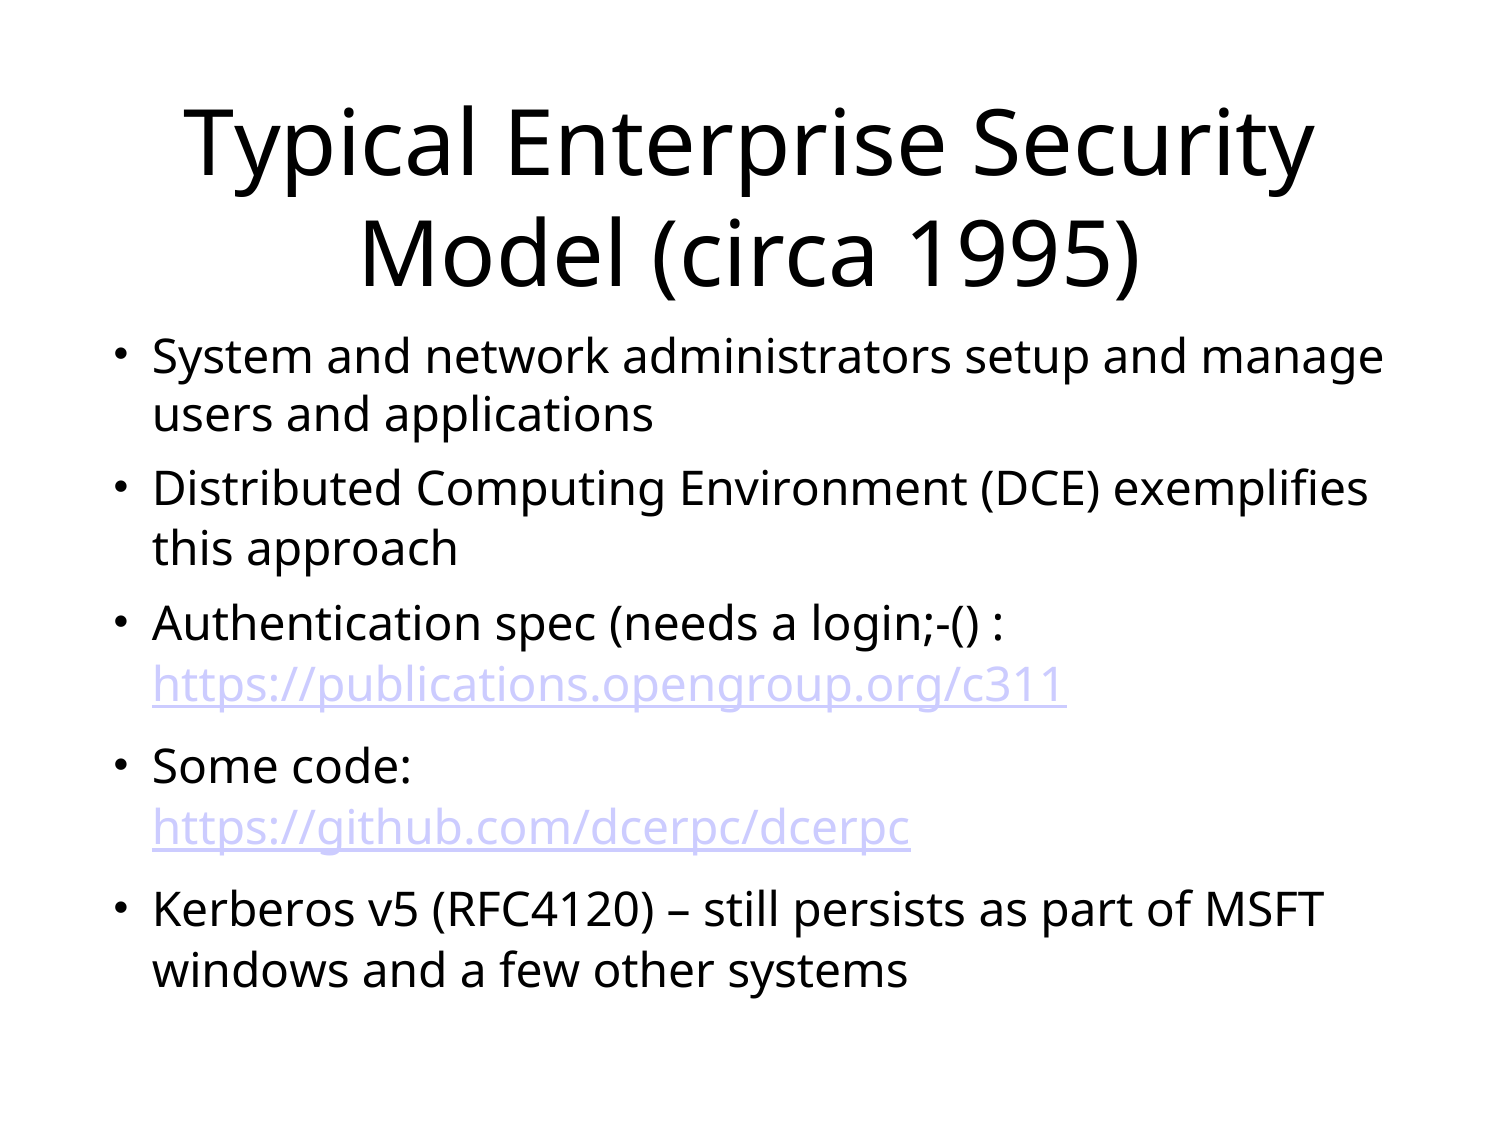

# Typical Enterprise Security Model (circa 1995)‏
System and network administrators setup and manage users and applications
Distributed Computing Environment (DCE) exemplifies this approach
Authentication spec (needs a login;-() :https://publications.opengroup.org/c311
Some code:
https://github.com/dcerpc/dcerpc
Kerberos v5 (RFC4120) – still persists as part of MSFT windows and a few other systems